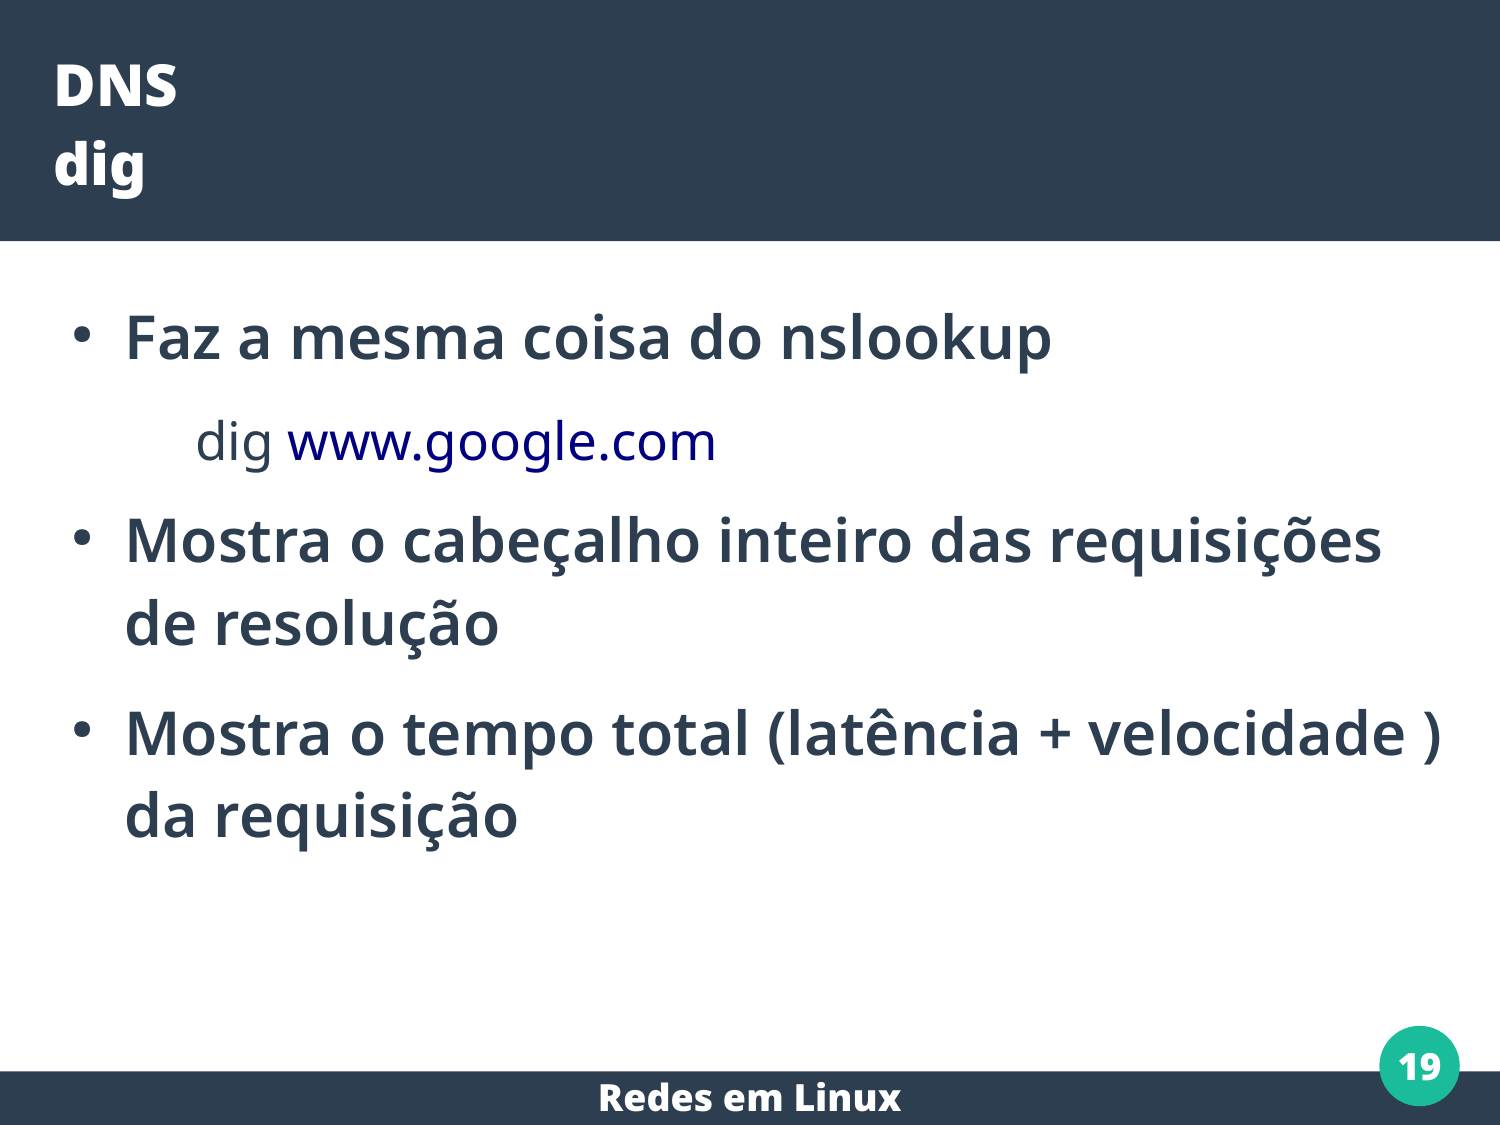

# DNS dig
Faz a mesma coisa do nslookup
dig www.google.com
Mostra o cabeçalho inteiro das requisições de resolução
Mostra o tempo total (latência + velocidade ) da requisição
19
Redes em Linux